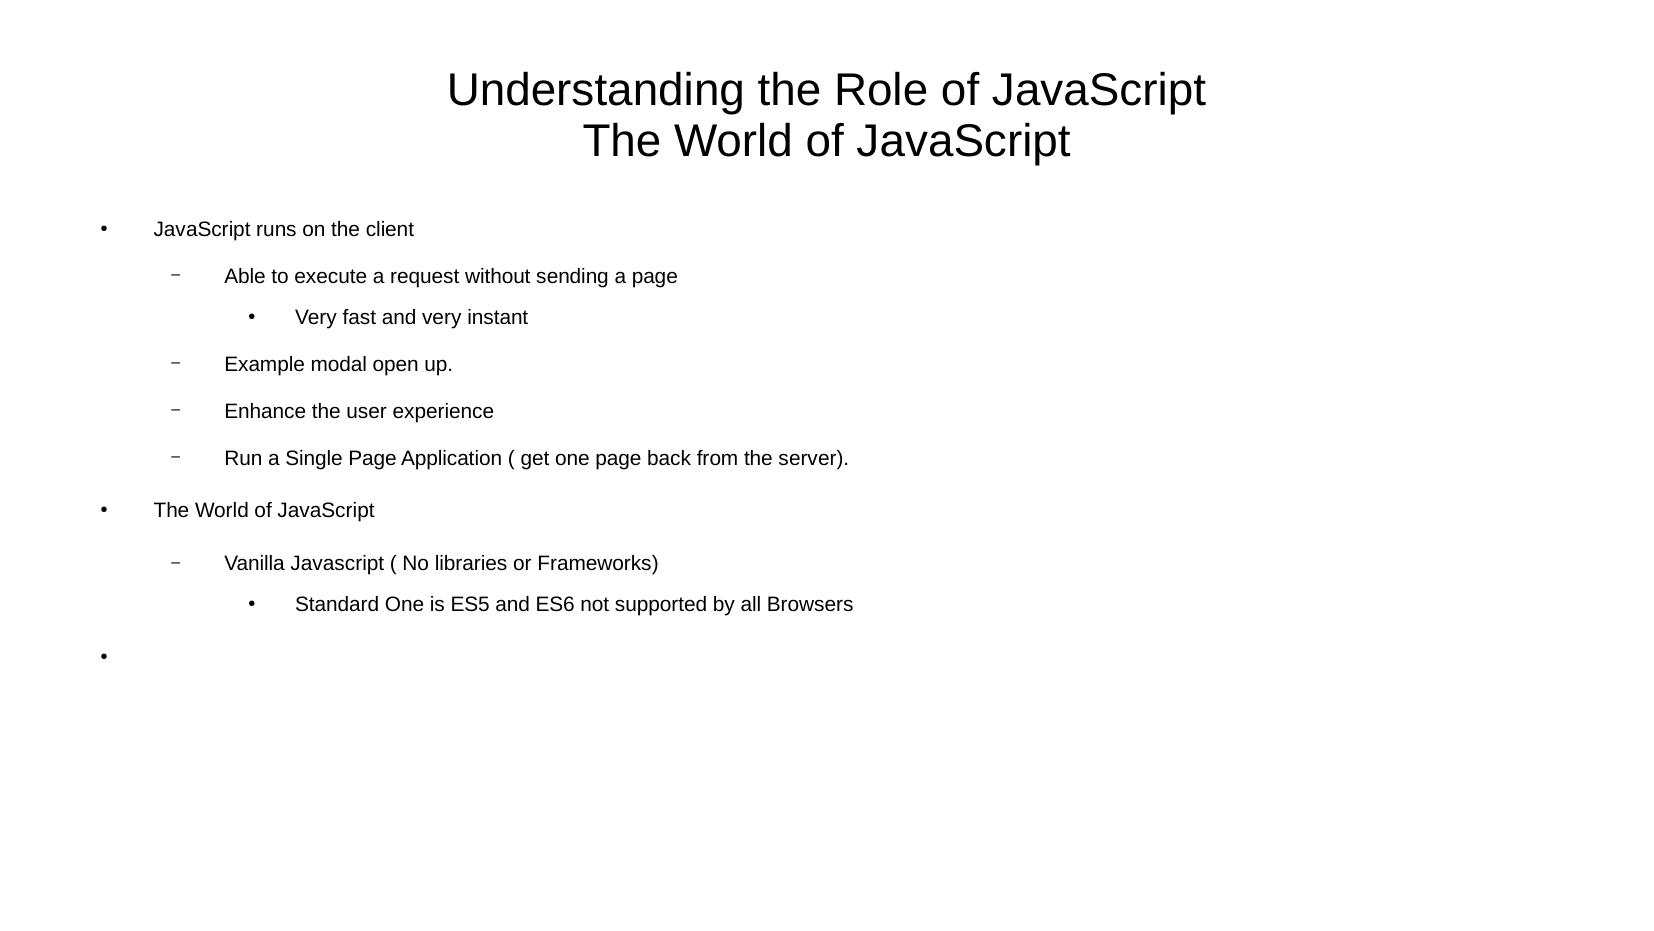

# Understanding the Role of JavaScript The World of JavaScript
JavaScript runs on the client
Able to execute a request without sending a page
Very fast and very instant
Example modal open up.
Enhance the user experience
Run a Single Page Application ( get one page back from the server).
The World of JavaScript
Vanilla Javascript ( No libraries or Frameworks)
Standard One is ES5 and ES6 not supported by all Browsers